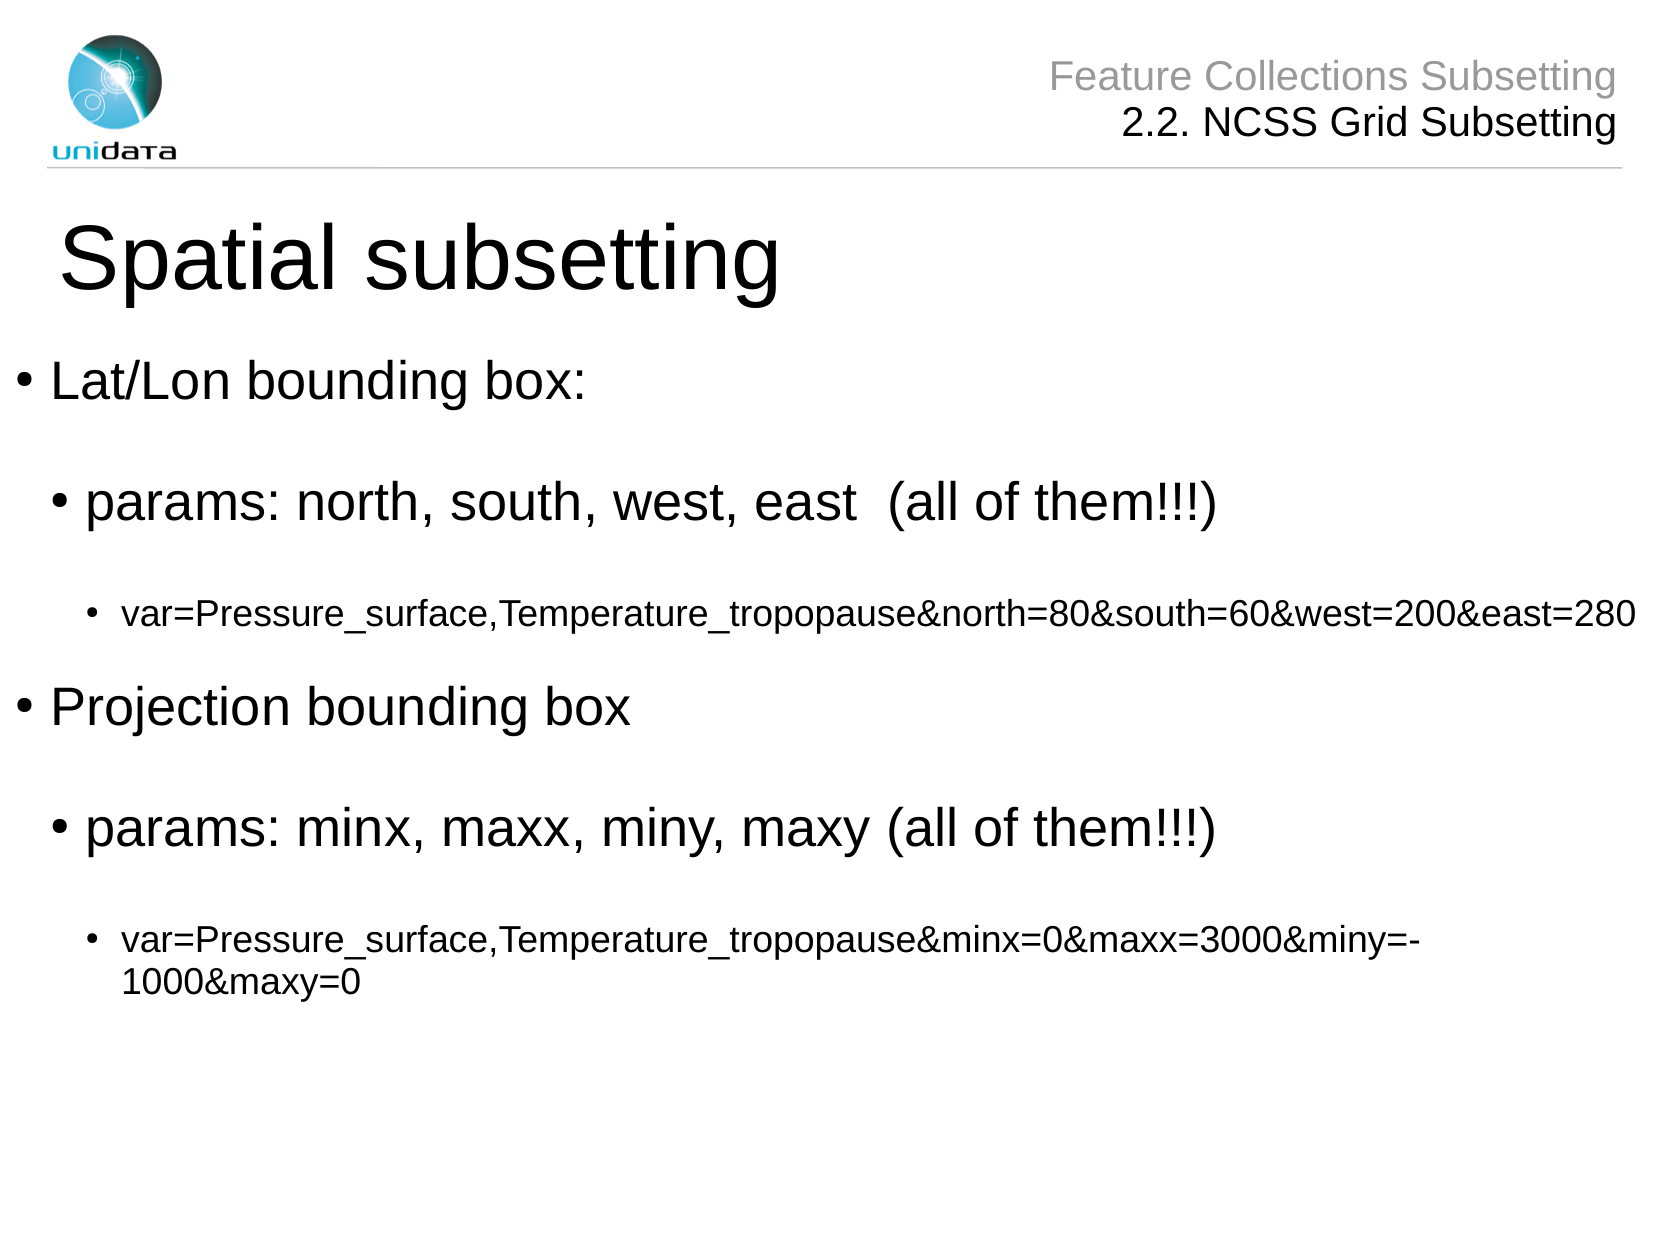

Feature Collections Subsetting
2.2. NCSS Grid Subsetting
# Spatial subsetting
Lat/Lon bounding box:
params: north, south, west, east (all of them!!!)
var=Pressure_surface,Temperature_tropopause&north=80&south=60&west=200&east=280
Projection bounding box
params: minx, maxx, miny, maxy (all of them!!!)
var=Pressure_surface,Temperature_tropopause&minx=0&maxx=3000&miny=-1000&maxy=0